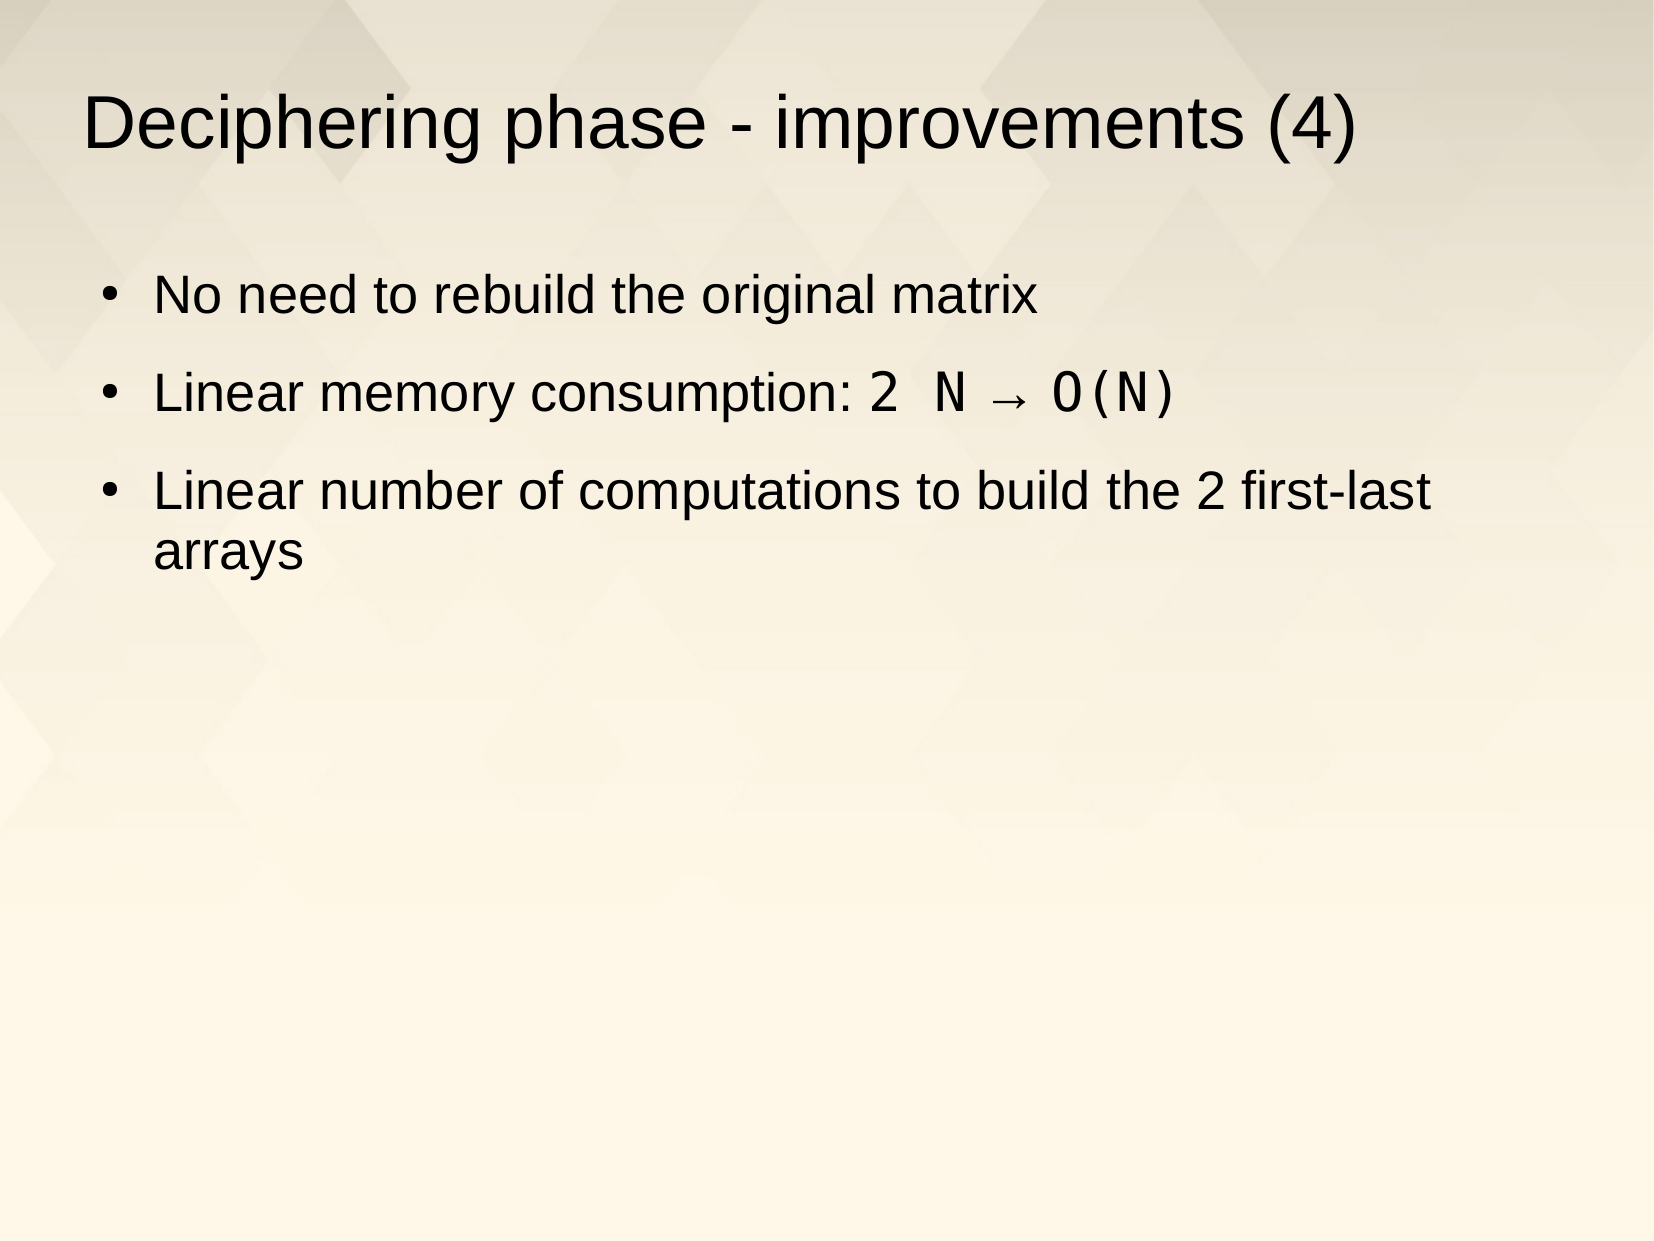

# Deciphering phase - improvements (4)
No need to rebuild the original matrix
Linear memory consumption: 2 N → O(N)
Linear number of computations to build the 2 first-last arrays